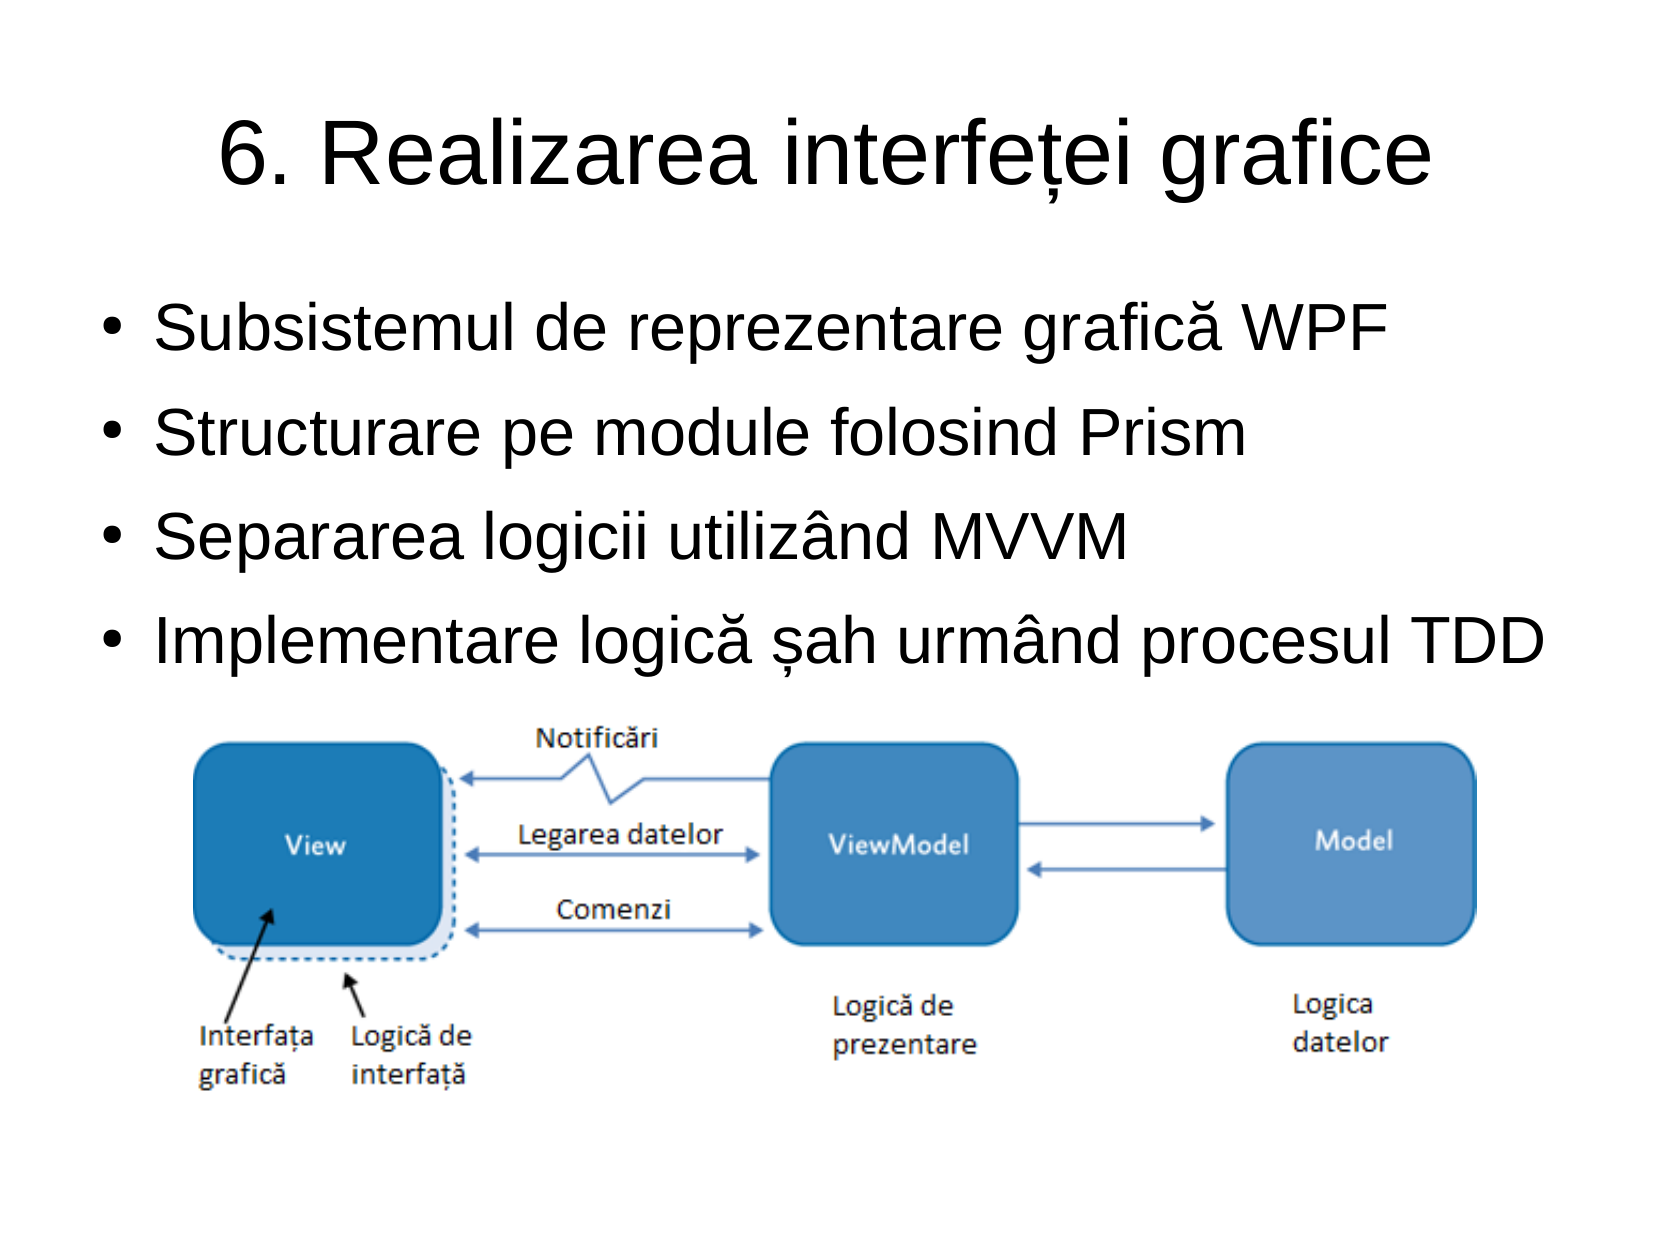

# 6. Realizarea interfeței grafice
Subsistemul de reprezentare grafică WPF
Structurare pe module folosind Prism
Separarea logicii utilizând MVVM
Implementare logică șah urmând procesul TDD